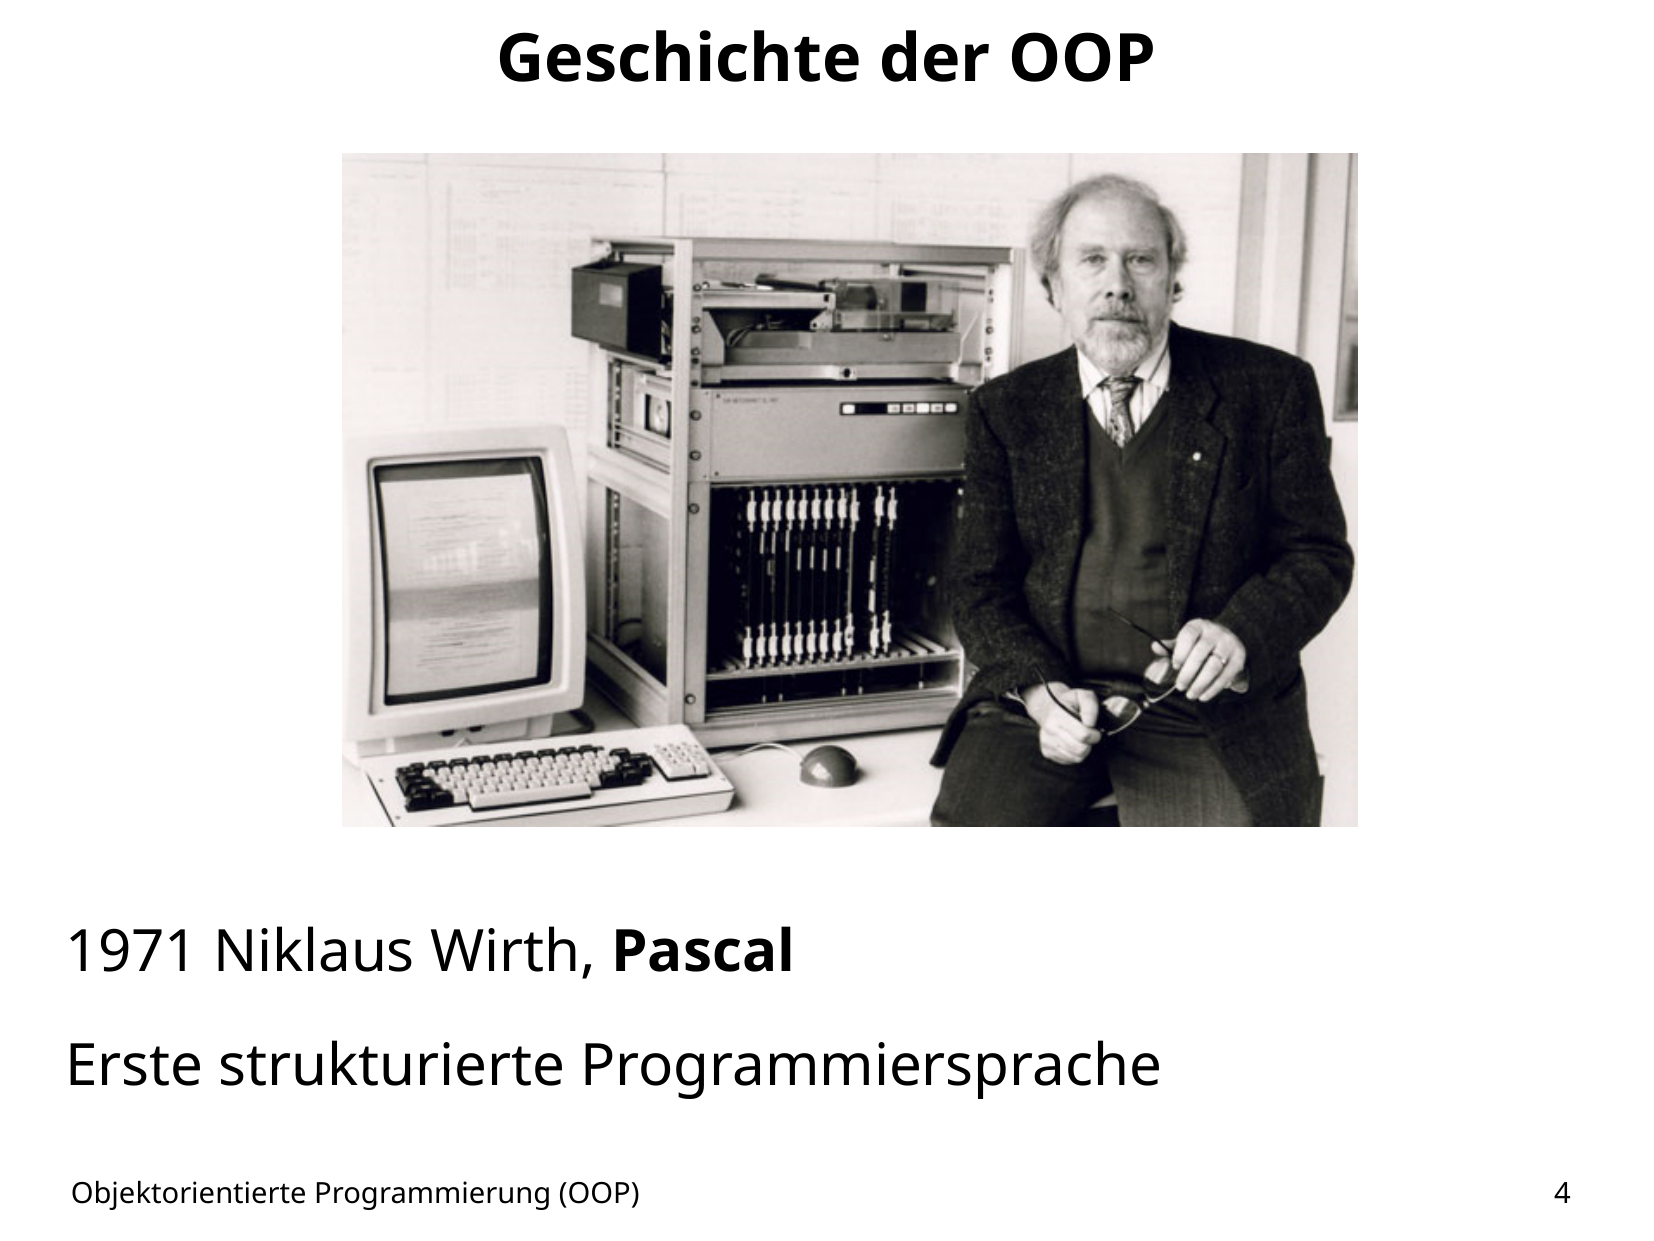

# Geschichte der OOP
1971 Niklaus Wirth, Pascal
Erste strukturierte Programmiersprache
Objektorientierte Programmierung (OOP)
4